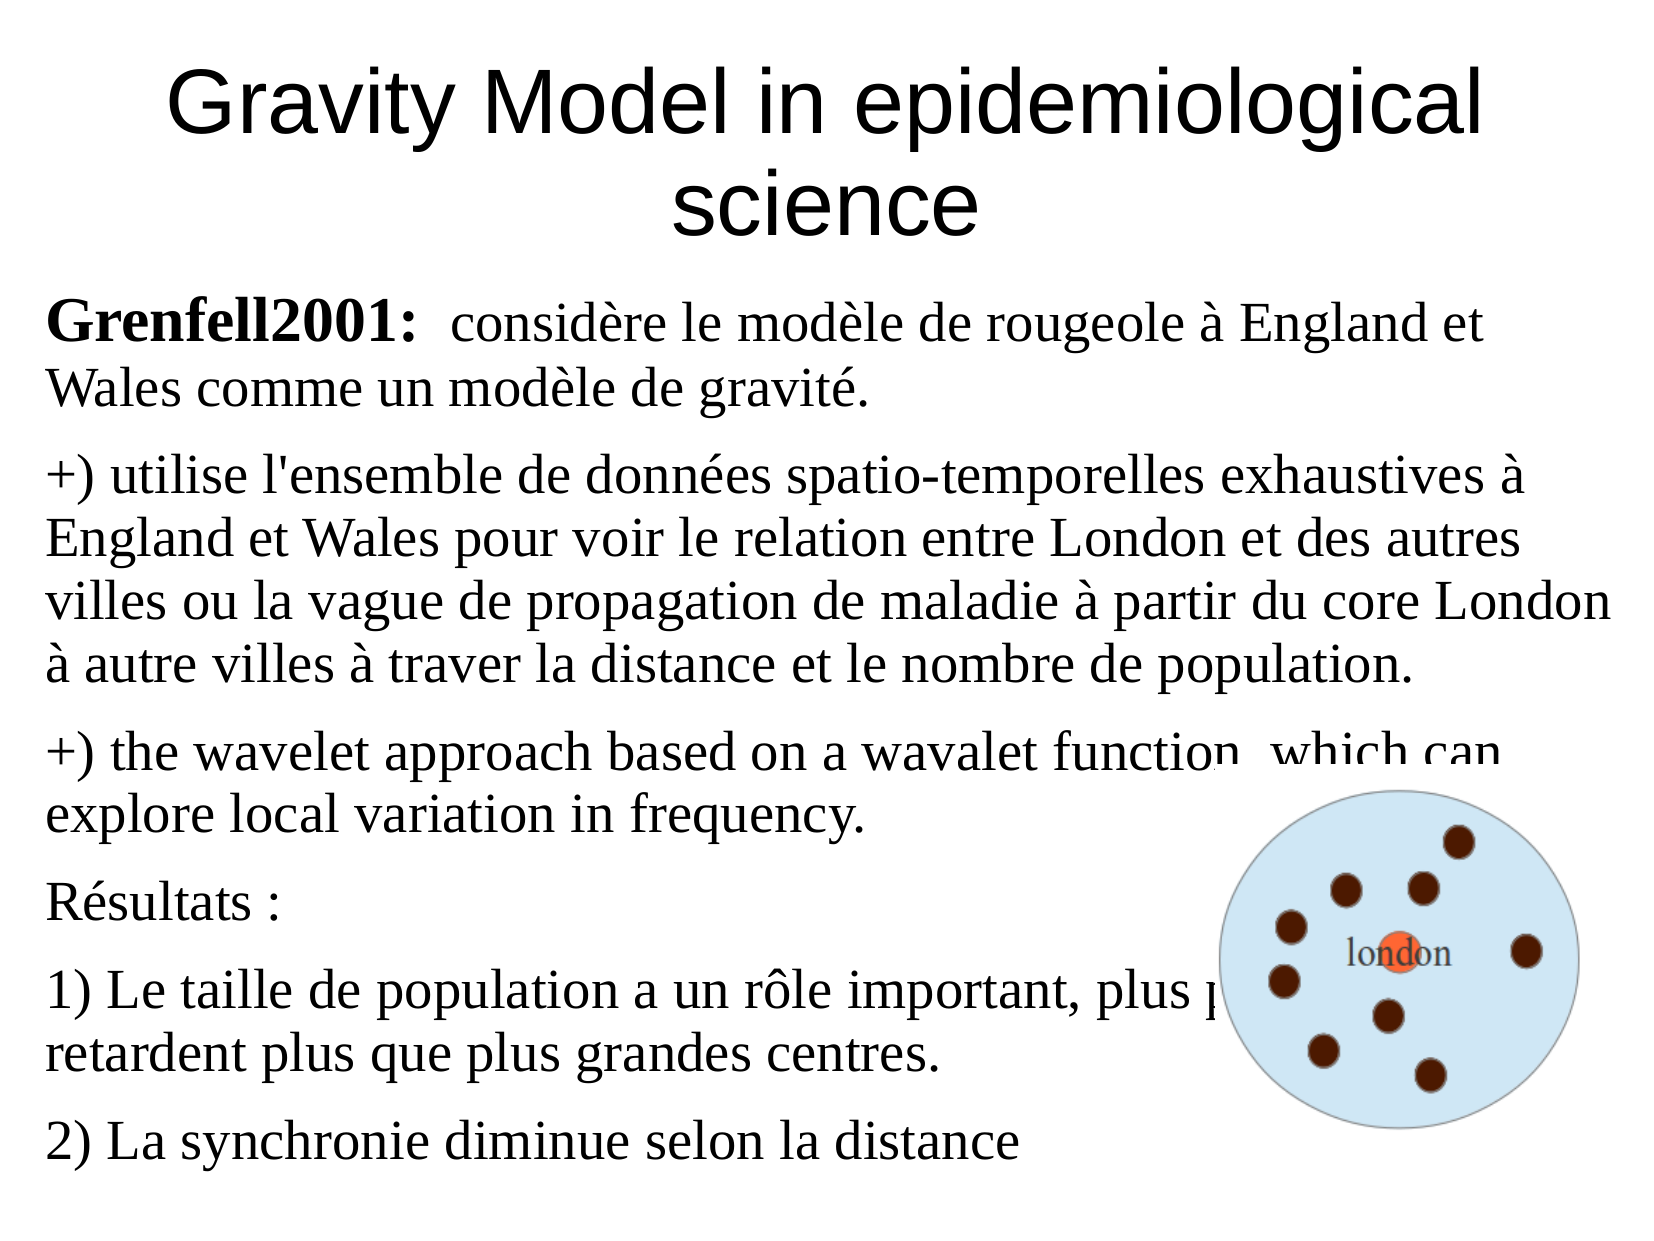

# Gravity Model in epidemiological science
Grenfell2001: considère le modèle de rougeole à England et Wales comme un modèle de gravité.
+) utilise l'ensemble de données spatio-temporelles exhaustives à England et Wales pour voir le relation entre London et des autres villes ou la vague de propagation de maladie à partir du core London à autre villes à traver la distance et le nombre de population.
+) the wavelet approach based on a wavalet function, which can explore local variation in frequency.
Résultats :
1) Le taille de population a un rôle important, plus petites centres retardent plus que plus grandes centres.
2) La synchronie diminue selon la distance